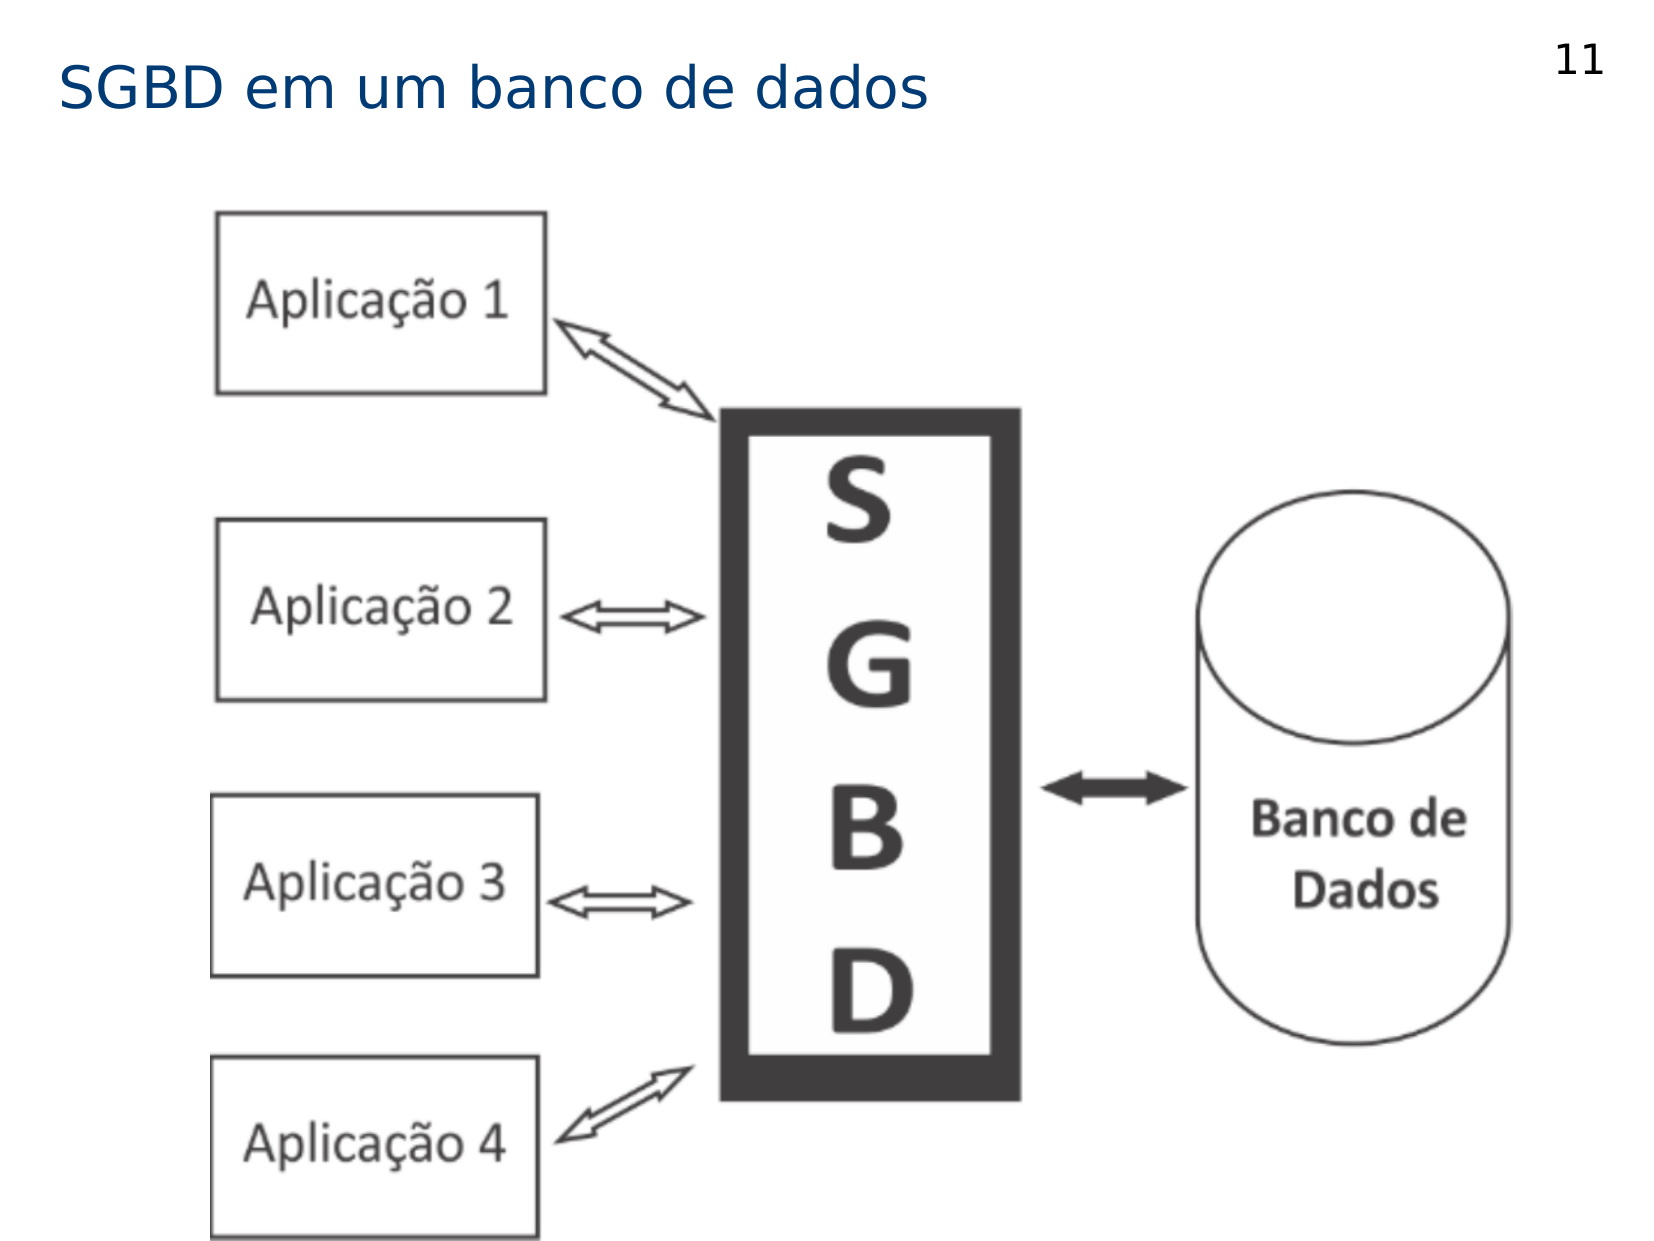

# SGBD em um banco de dados
11